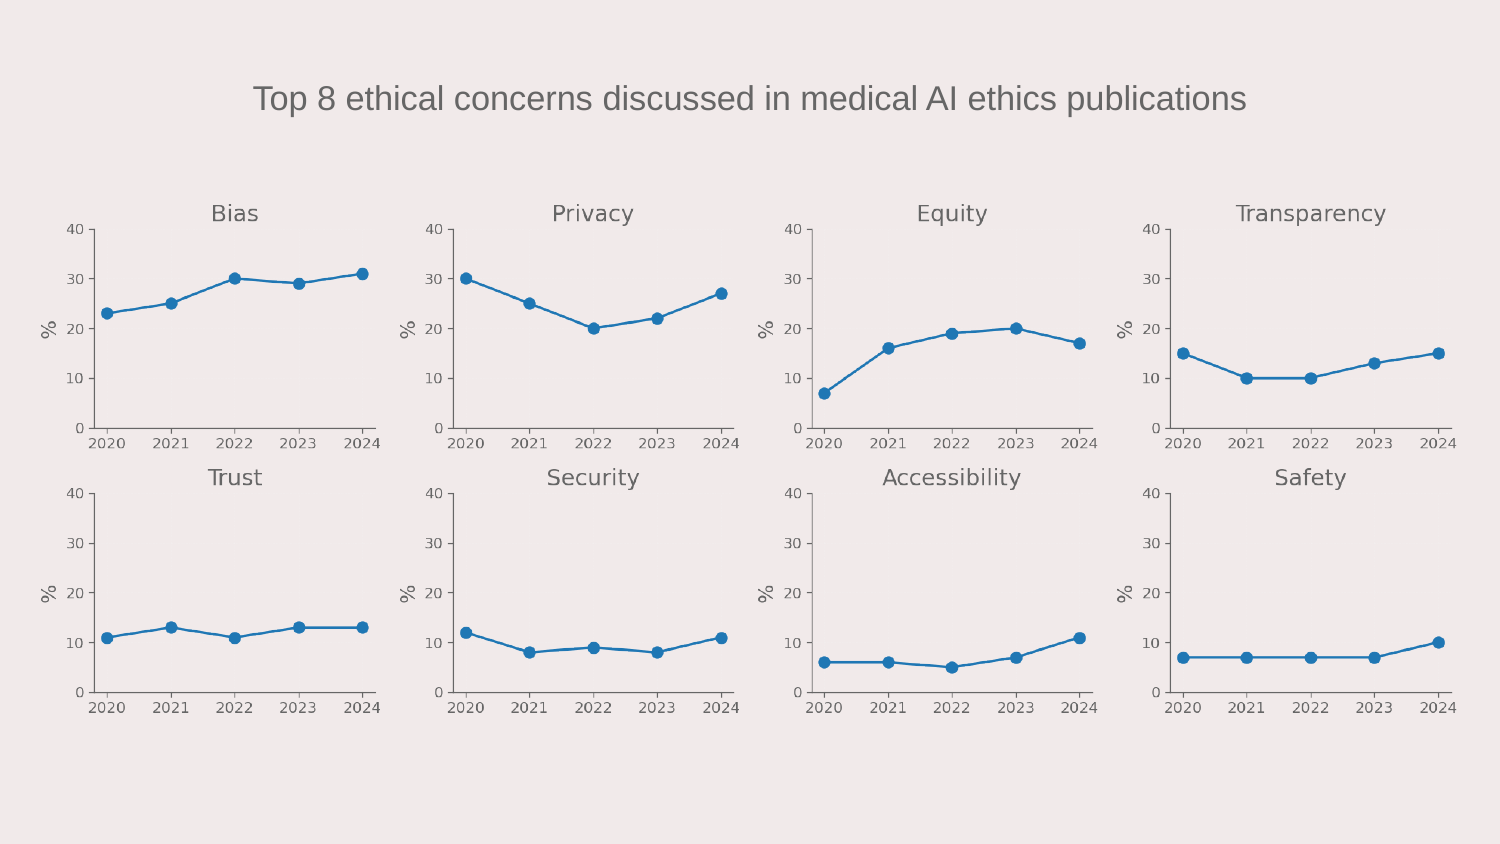

Top 8 ethical concerns discussed in medical AI ethics publications